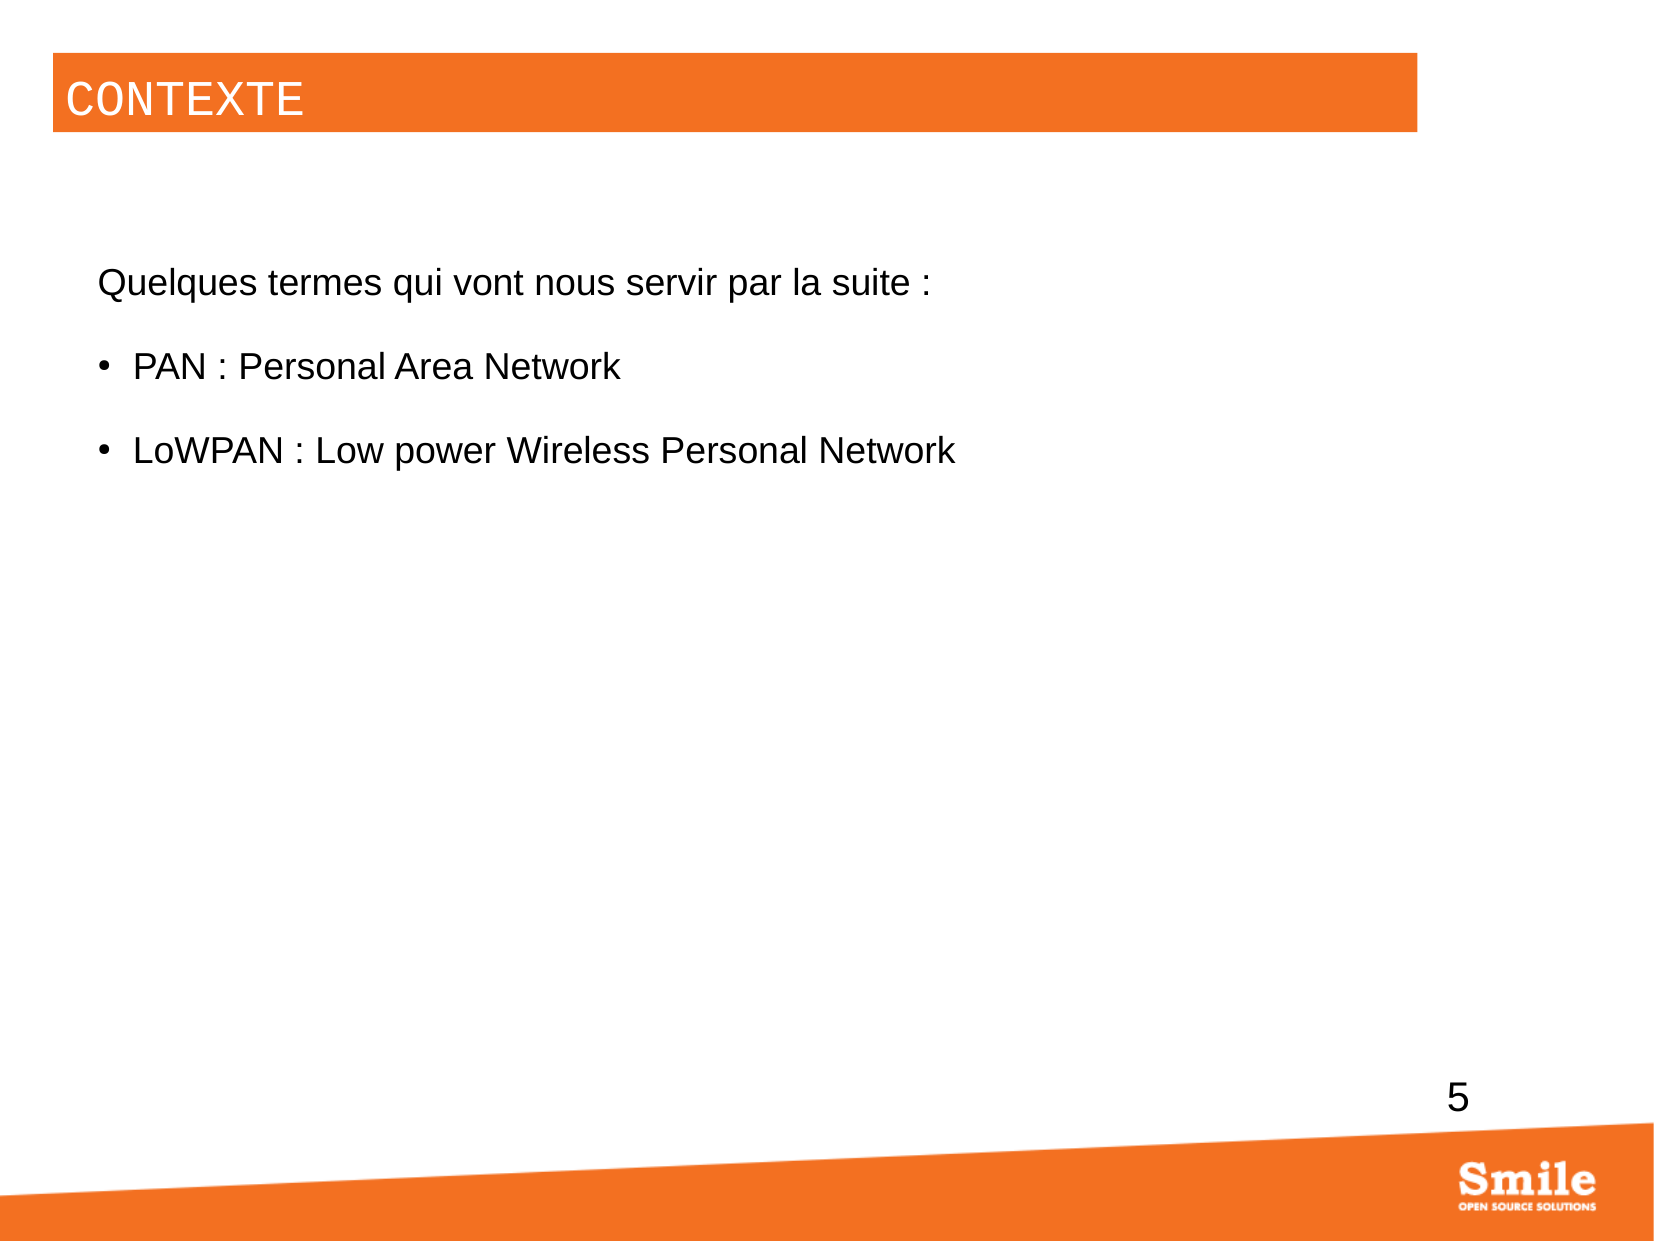

# COntexte
Quelques termes qui vont nous servir par la suite :
PAN : Personal Area Network
LoWPAN : Low power Wireless Personal Network